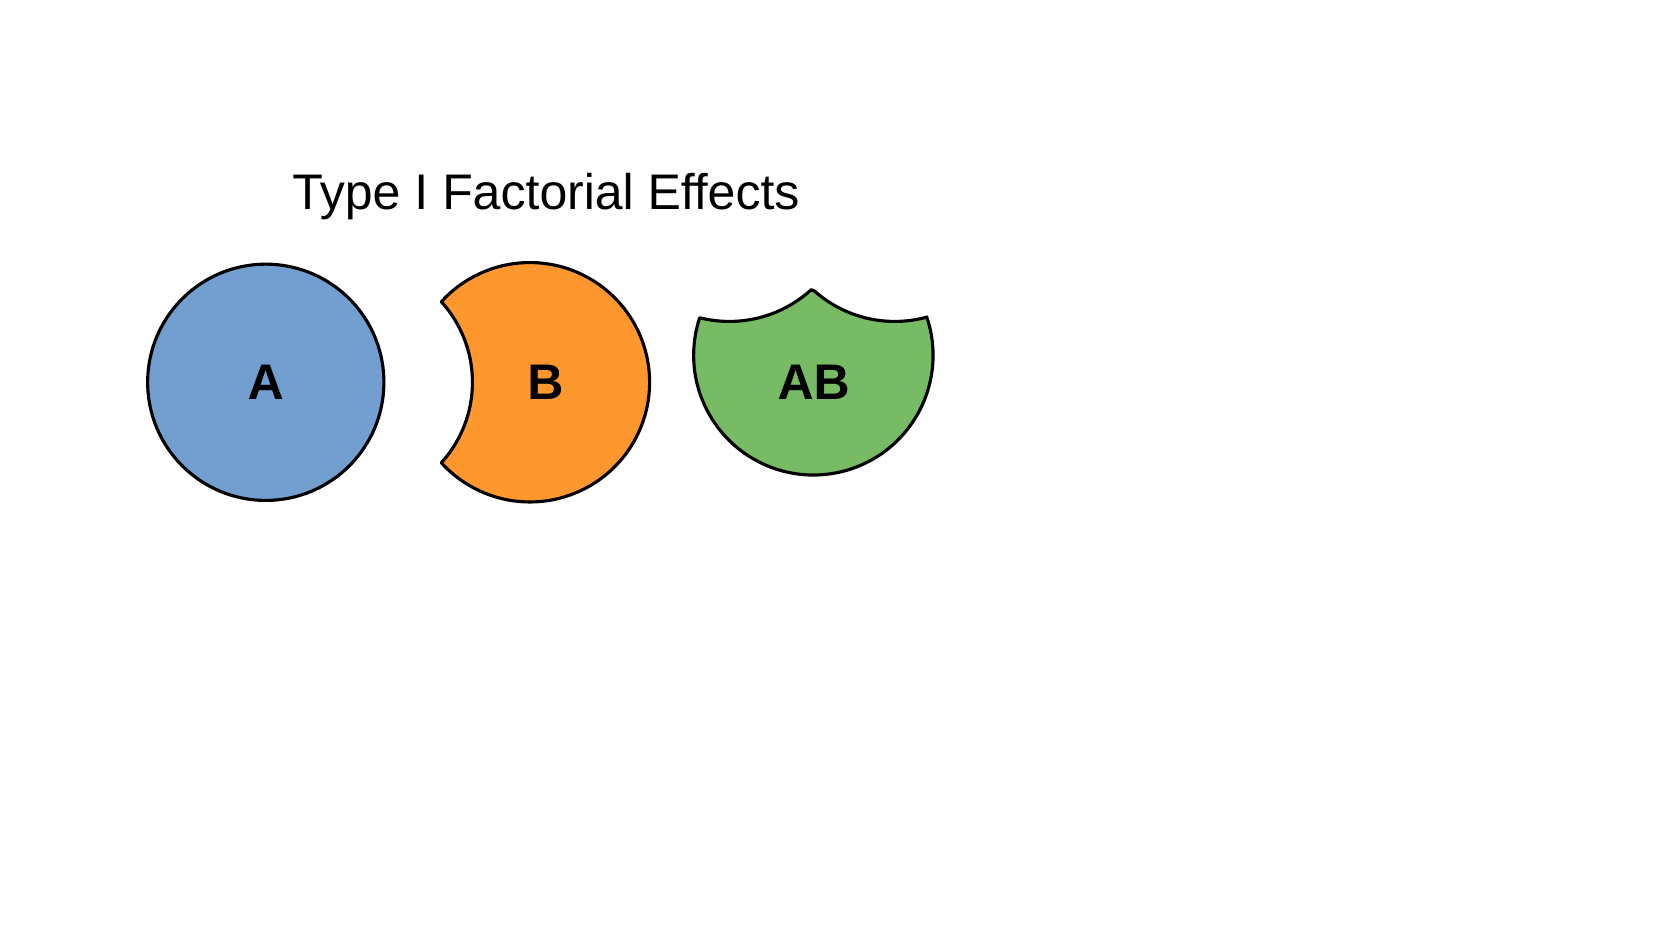

Type I Factorial Effects
B
A
AB